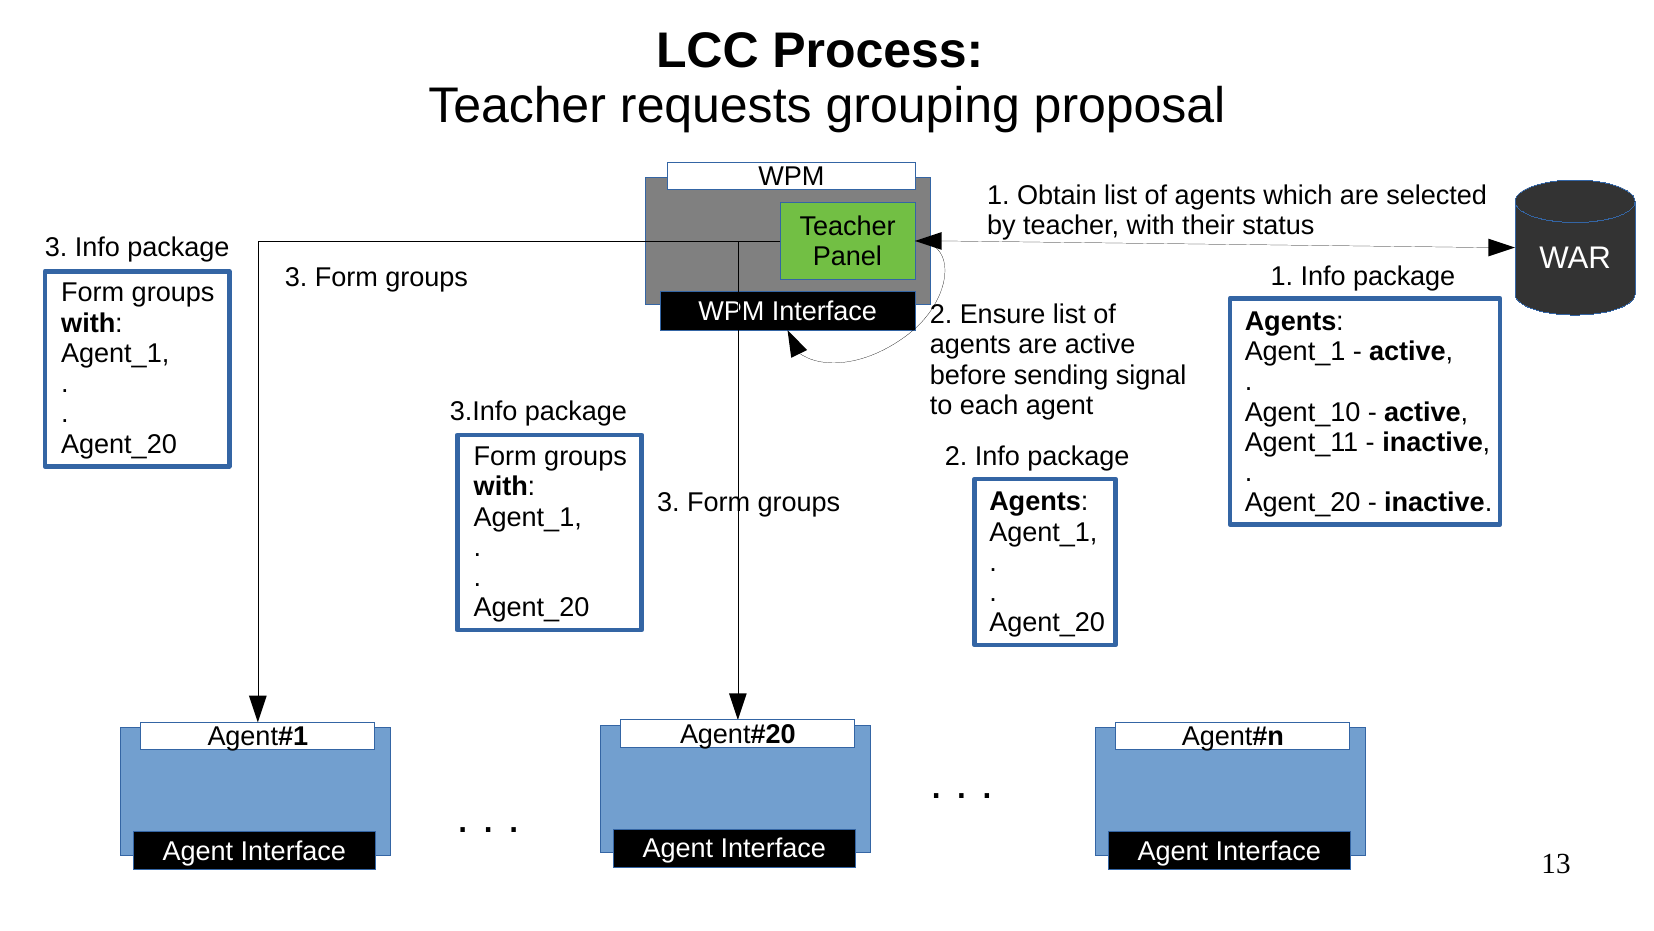

# LCC Process: Teacher requests grouping proposal
WPM
1. Obtain list of agents which are selected
by teacher, with their status
WAR
Teacher
Panel
3. Info package
1. Info package
3. Form groups
Form groups
with:
Agent_1,
.
.
Agent_20
WPM Interface
2. Ensure list of
agents are active
before sending signal
to each agent
Agents:
Agent_1 - active,
.
Agent_10 - active,
Agent_11 - inactive,
.
Agent_20 - inactive.
3.Info package
Form groups
with:
Agent_1,
.
.
Agent_20
2. Info package
Agents:
Agent_1,
.
.
Agent_20
3. Form groups
Agent#20
Agent#1
Agent#n
. . .
. . .
Agent Interface
Agent Interface
Agent Interface
13